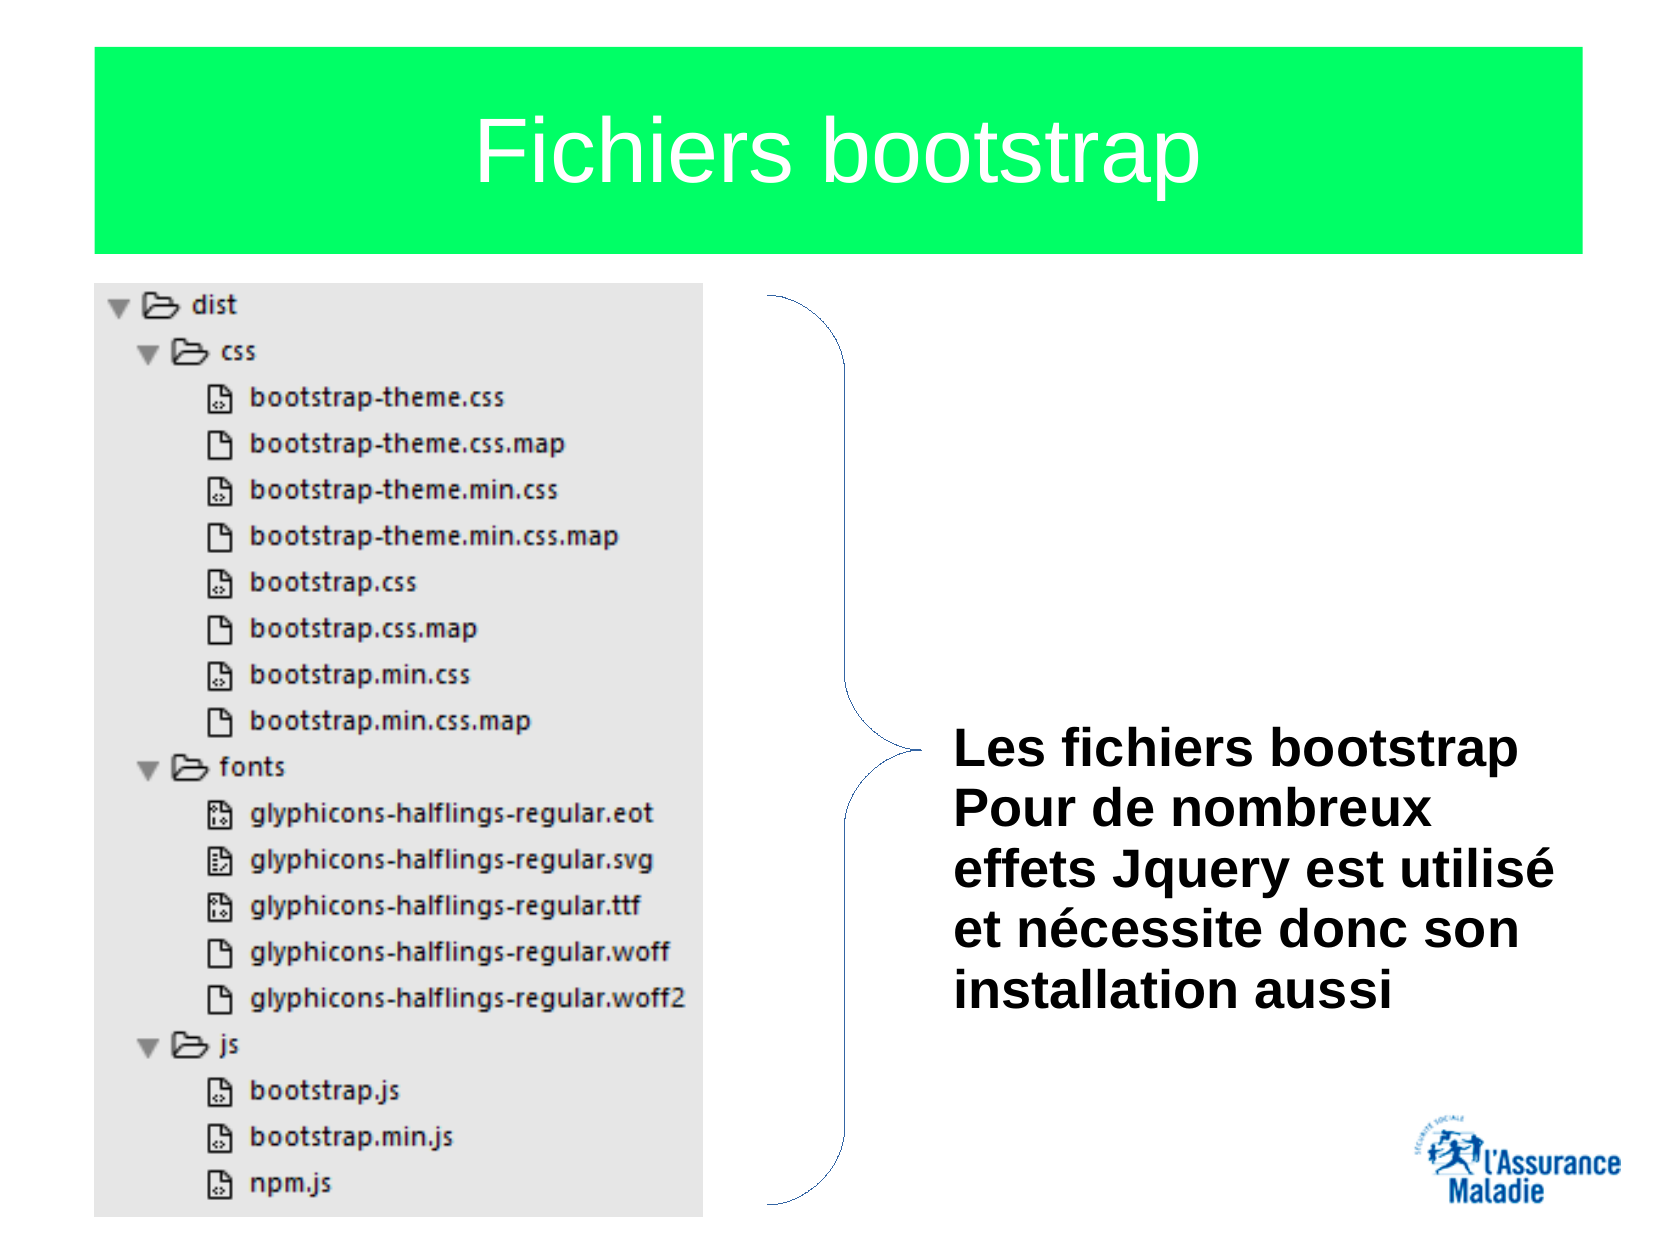

# Fichiers bootstrap
Les fichiers bootstrap
Pour de nombreux effets Jquery est utilisé et nécessite donc son installation aussi